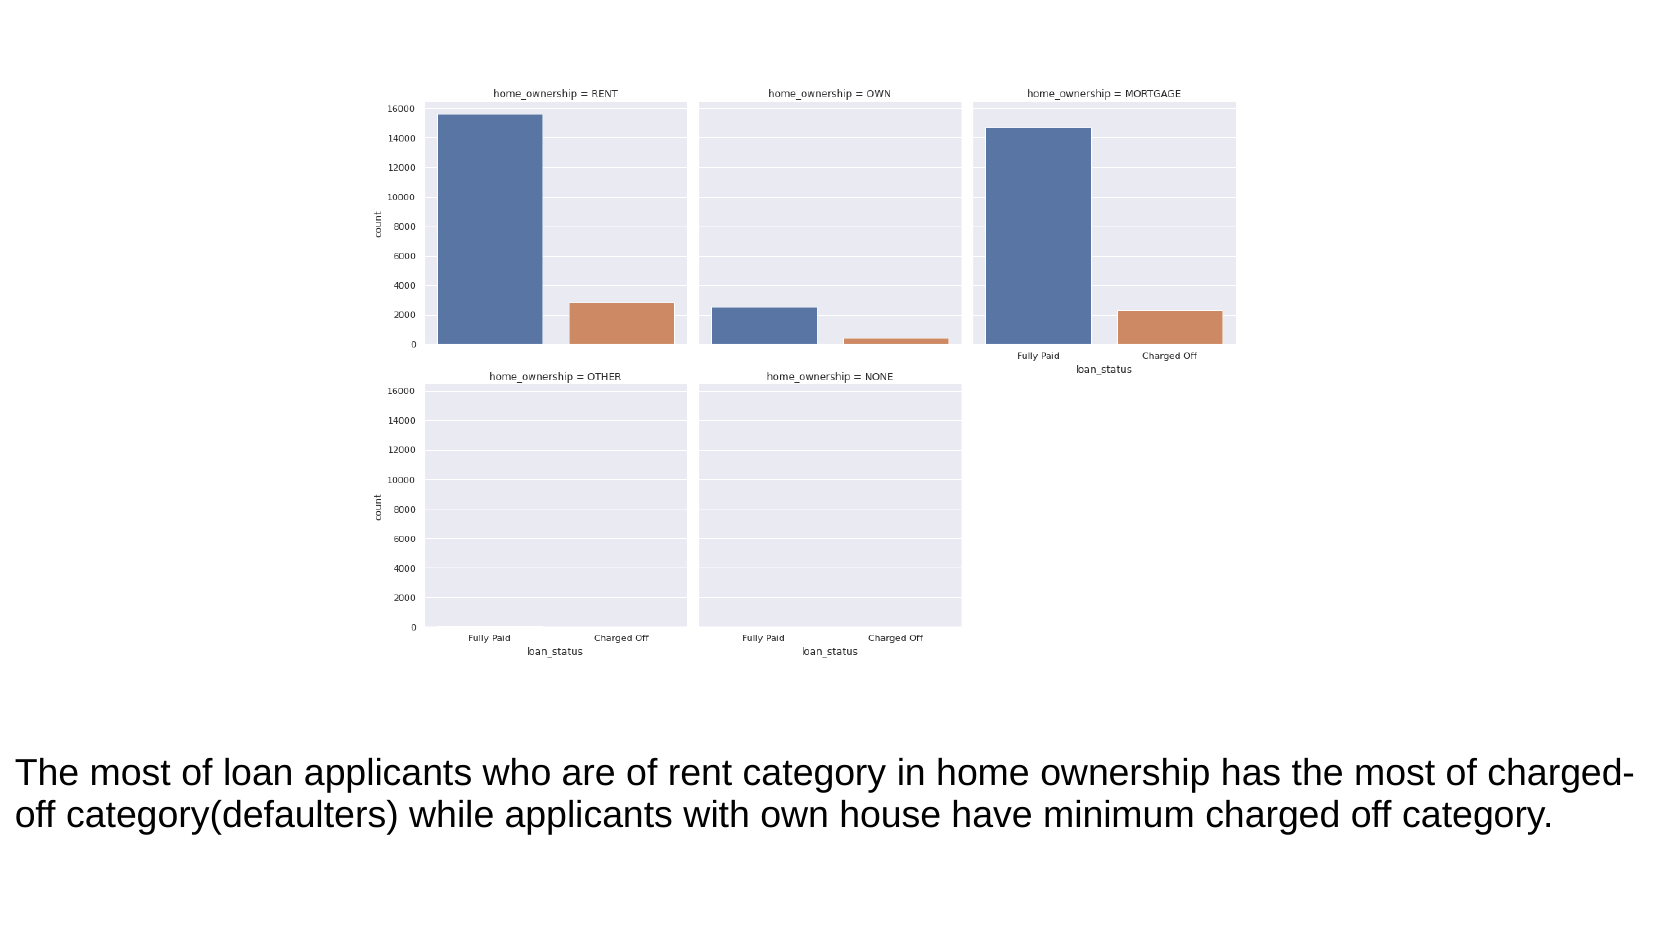

The most of loan applicants who are of rent category in home ownership has the most of charged-off category(defaulters) while applicants with own house have minimum charged off category.